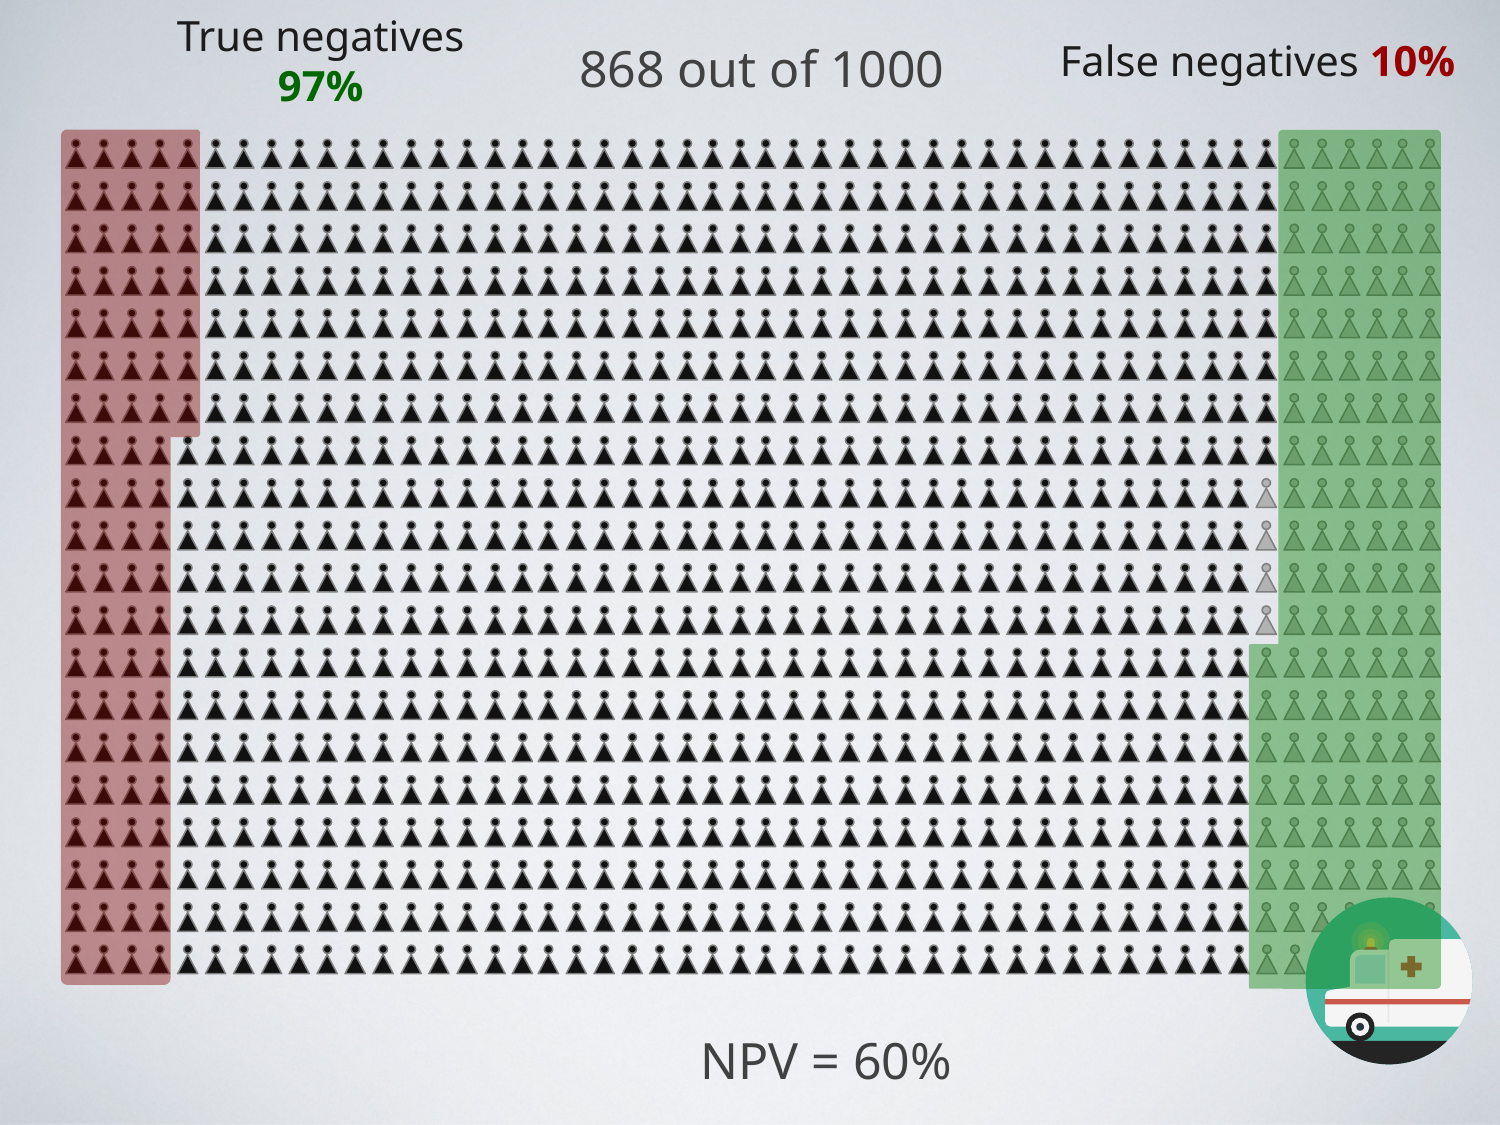

True negatives 97%
868 out of 1000
False negatives 10%
NPV = 60%